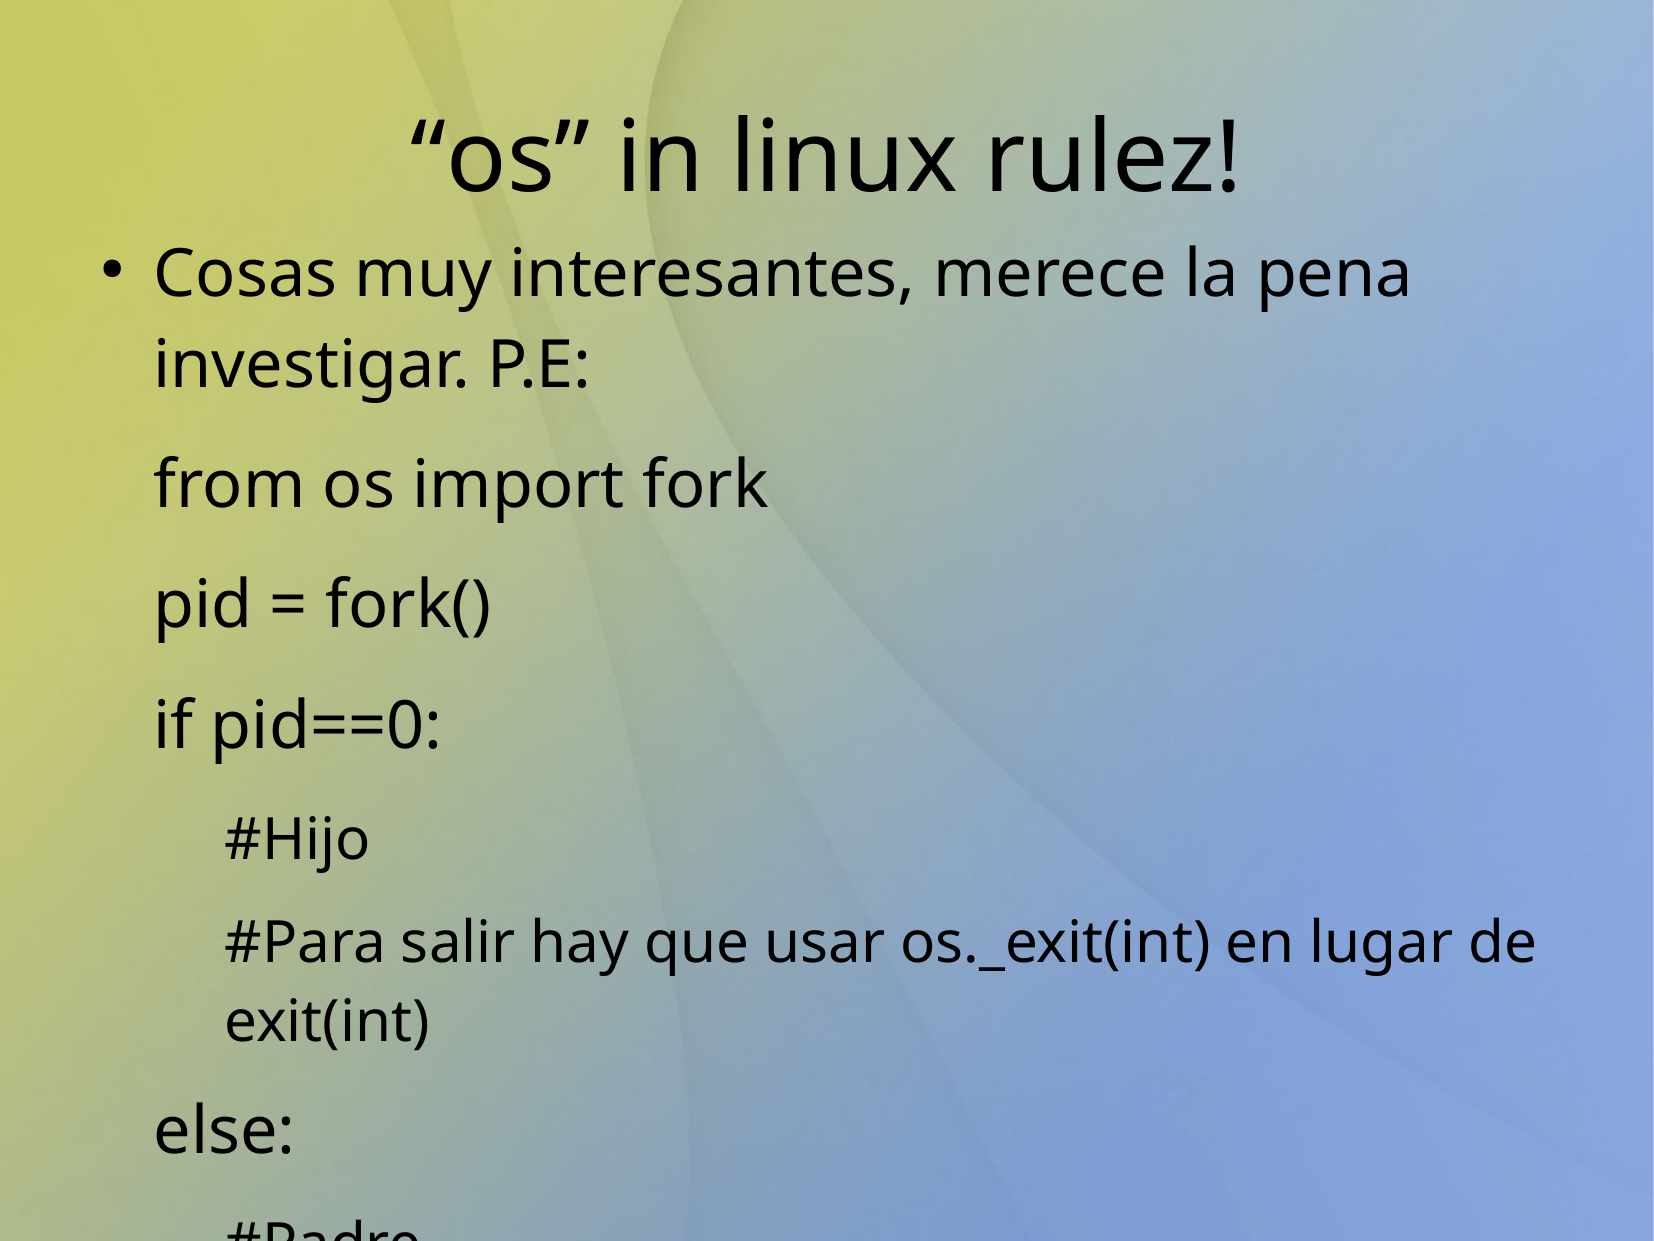

# “os” in linux rulez!
Cosas muy interesantes, merece la pena investigar. P.E:
from os import fork
pid = fork()
if pid==0:
#Hijo
#Para salir hay que usar os._exit(int) en lugar de exit(int)
else:
#Padre